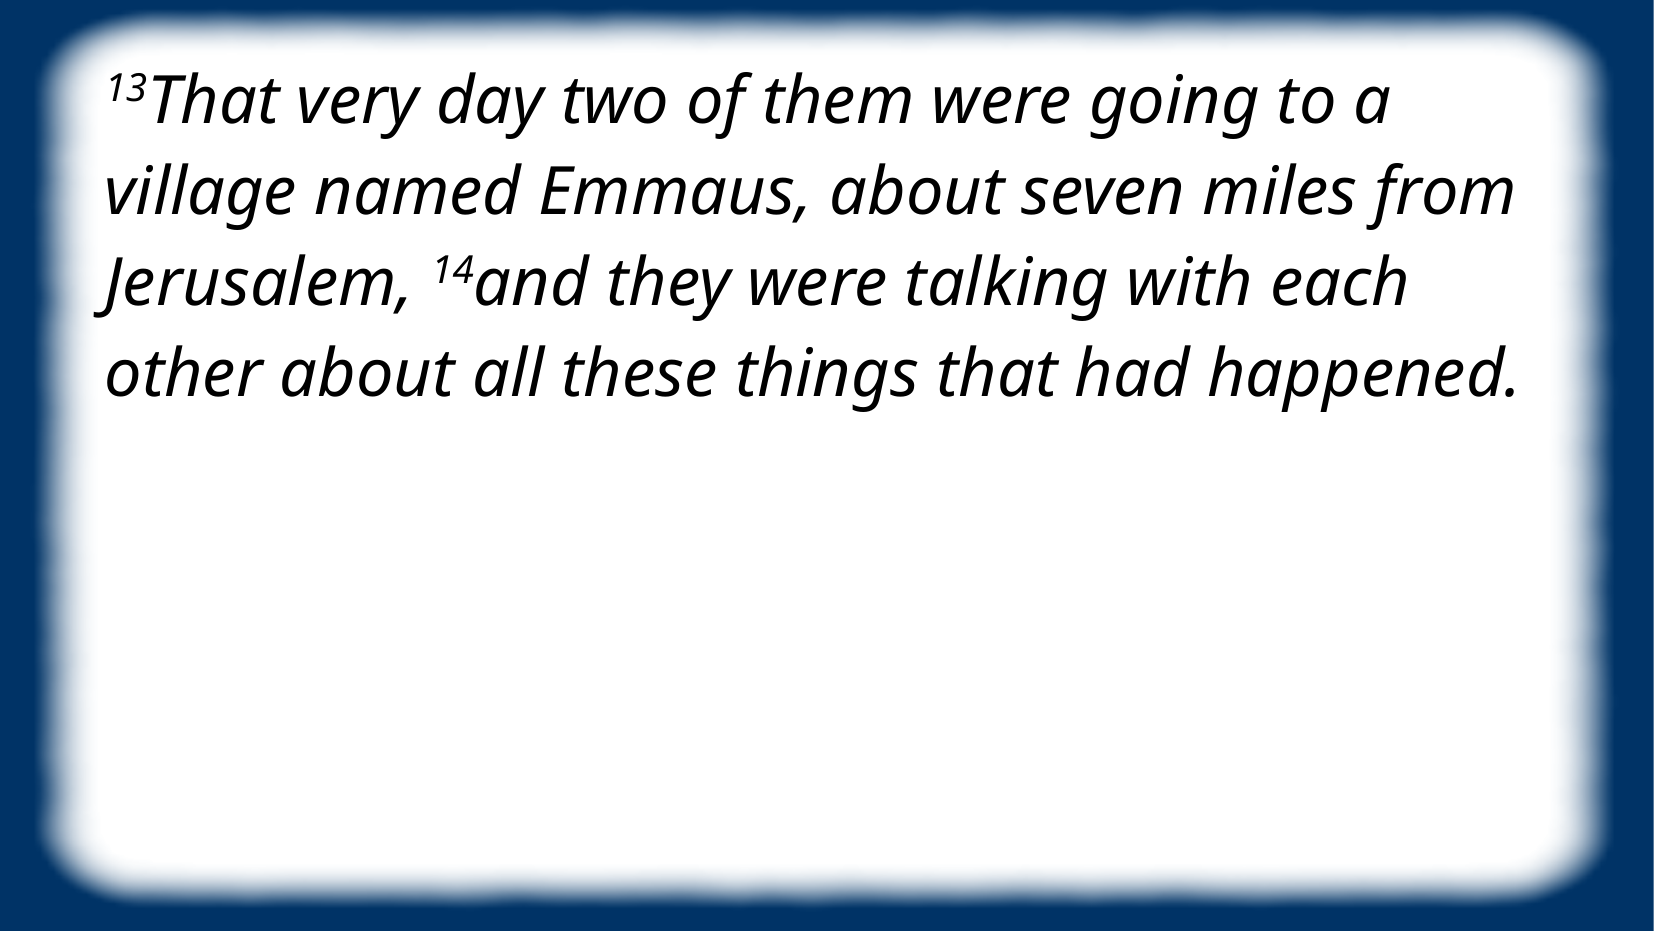

13That very day two of them were going to a village named Emmaus, about seven miles from Jerusalem, 14and they were talking with each other about all these things that had happened.